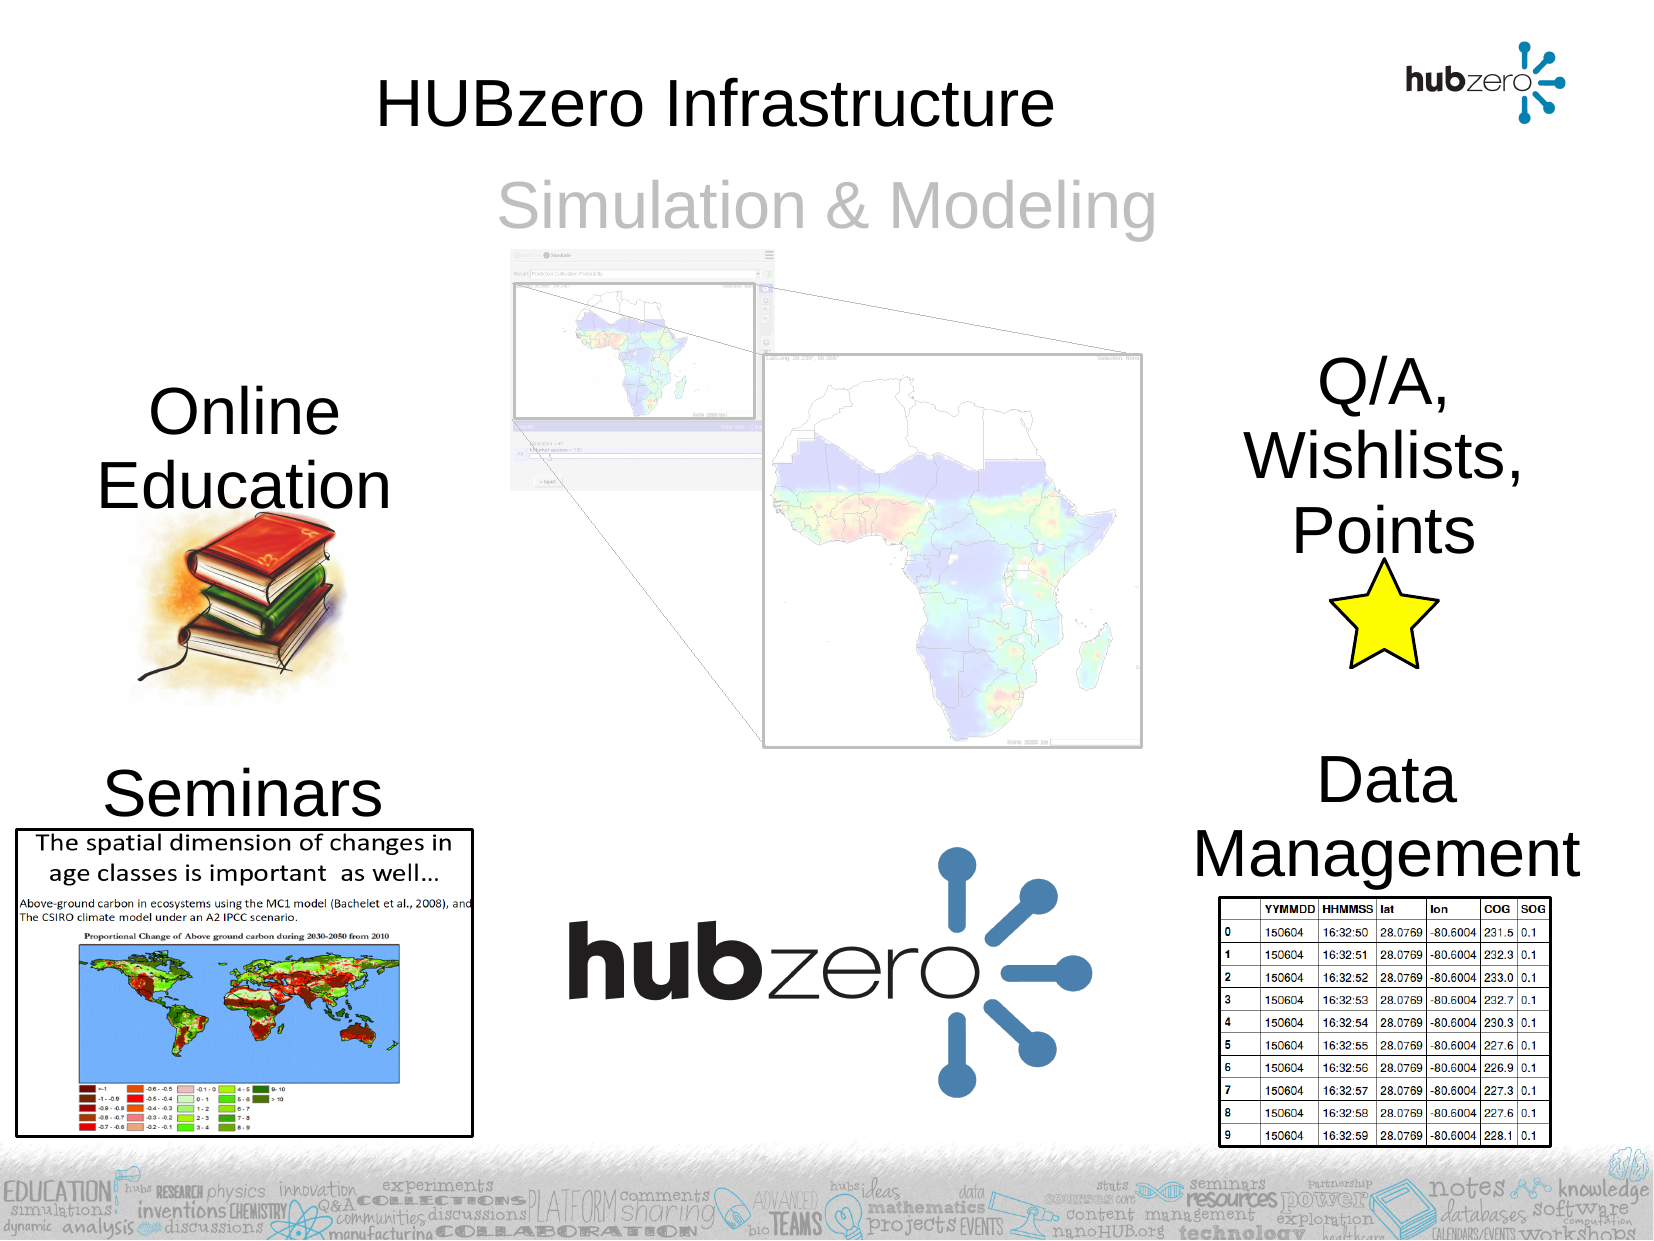

# HUBzero Infrastructure
Simulation & Modeling
Q/A,
Wishlists,
Points
Online
Education
Data
Management
Seminars